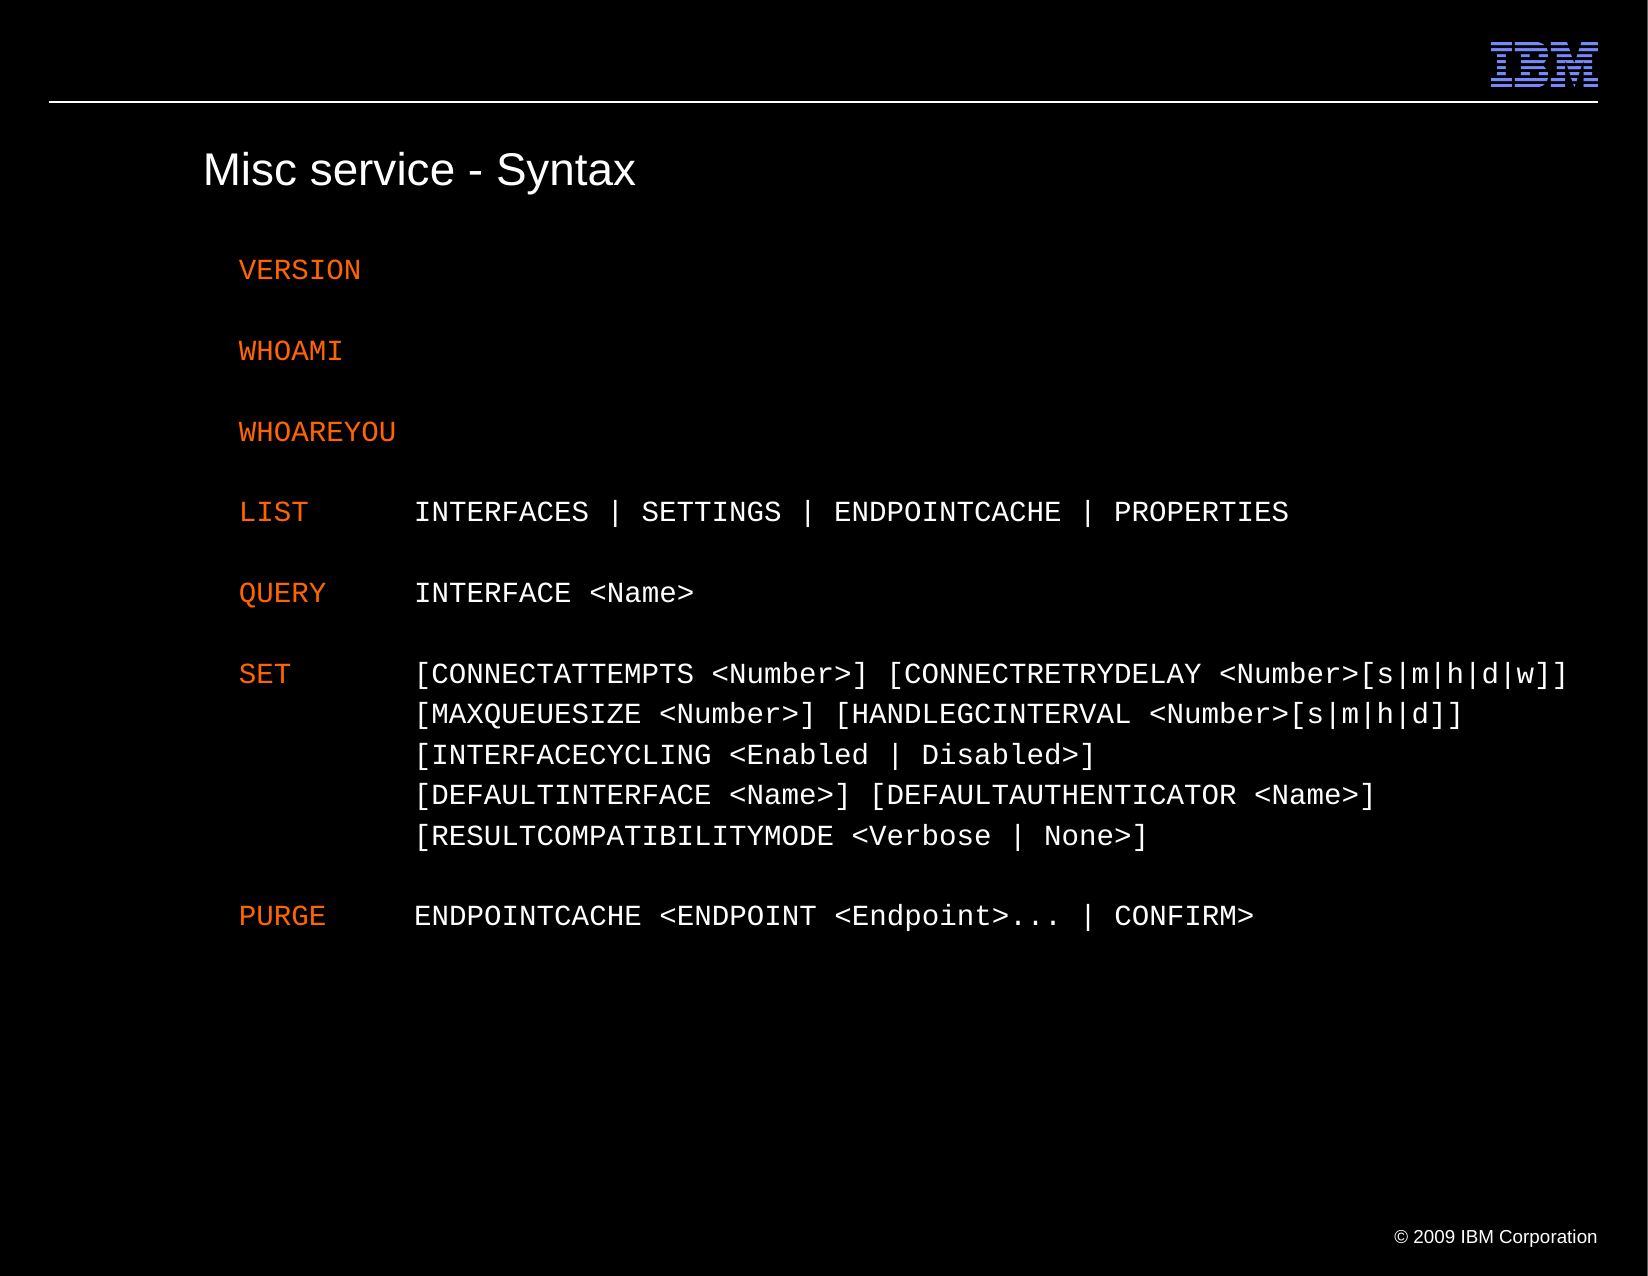

# Misc service - Syntax
VERSION
WHOAMI
WHOAREYOU
LIST INTERFACES | SETTINGS | ENDPOINTCACHE | PROPERTIES
QUERY INTERFACE <Name>
SET [CONNECTATTEMPTS <Number>] [CONNECTRETRYDELAY <Number>[s|m|h|d|w]]
 [MAXQUEUESIZE <Number>] [HANDLEGCINTERVAL <Number>[s|m|h|d]]
 [INTERFACECYCLING <Enabled | Disabled>]
 [DEFAULTINTERFACE <Name>] [DEFAULTAUTHENTICATOR <Name>]
 [RESULTCOMPATIBILITYMODE <Verbose | None>]
PURGE ENDPOINTCACHE <ENDPOINT <Endpoint>... | CONFIRM>